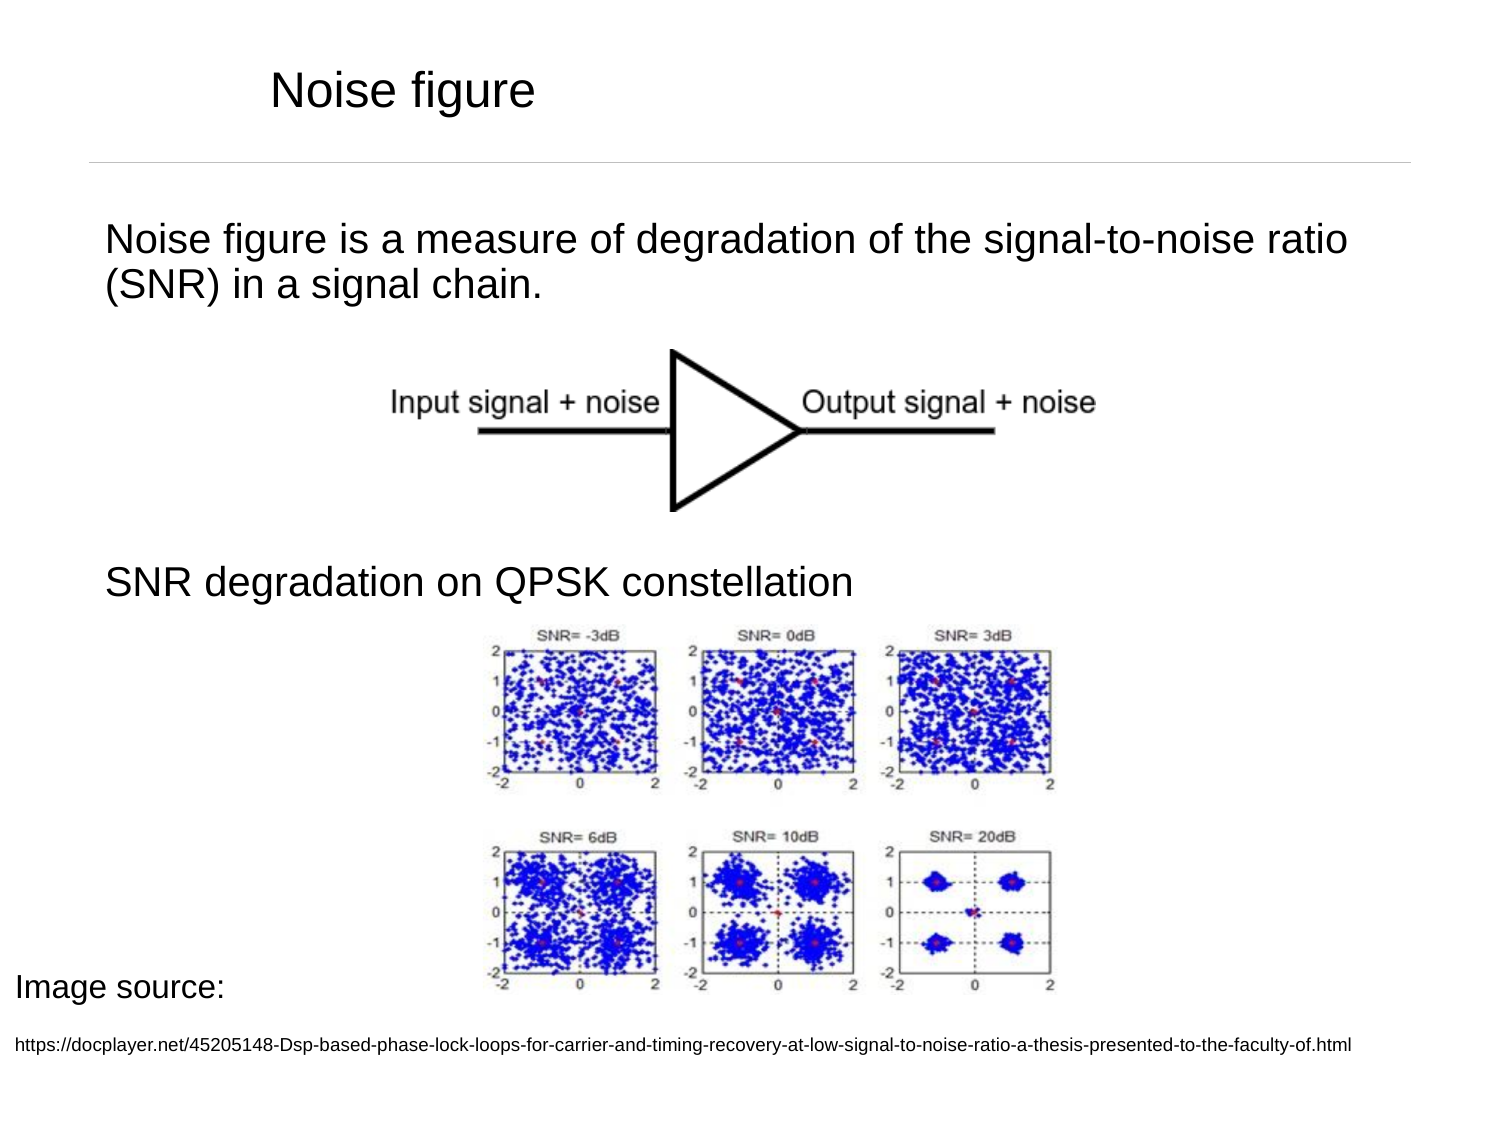

Noise figure
# Noise figure is a measure of degradation of the signal-to-noise ratio (SNR) in a signal chain.
SNR degradation on QPSK constellation
Image source:
https://docplayer.net/45205148-Dsp-based-phase-lock-loops-for-carrier-and-timing-recovery-at-low-signal-to-noise-ratio-a-thesis-presented-to-the-faculty-of.html